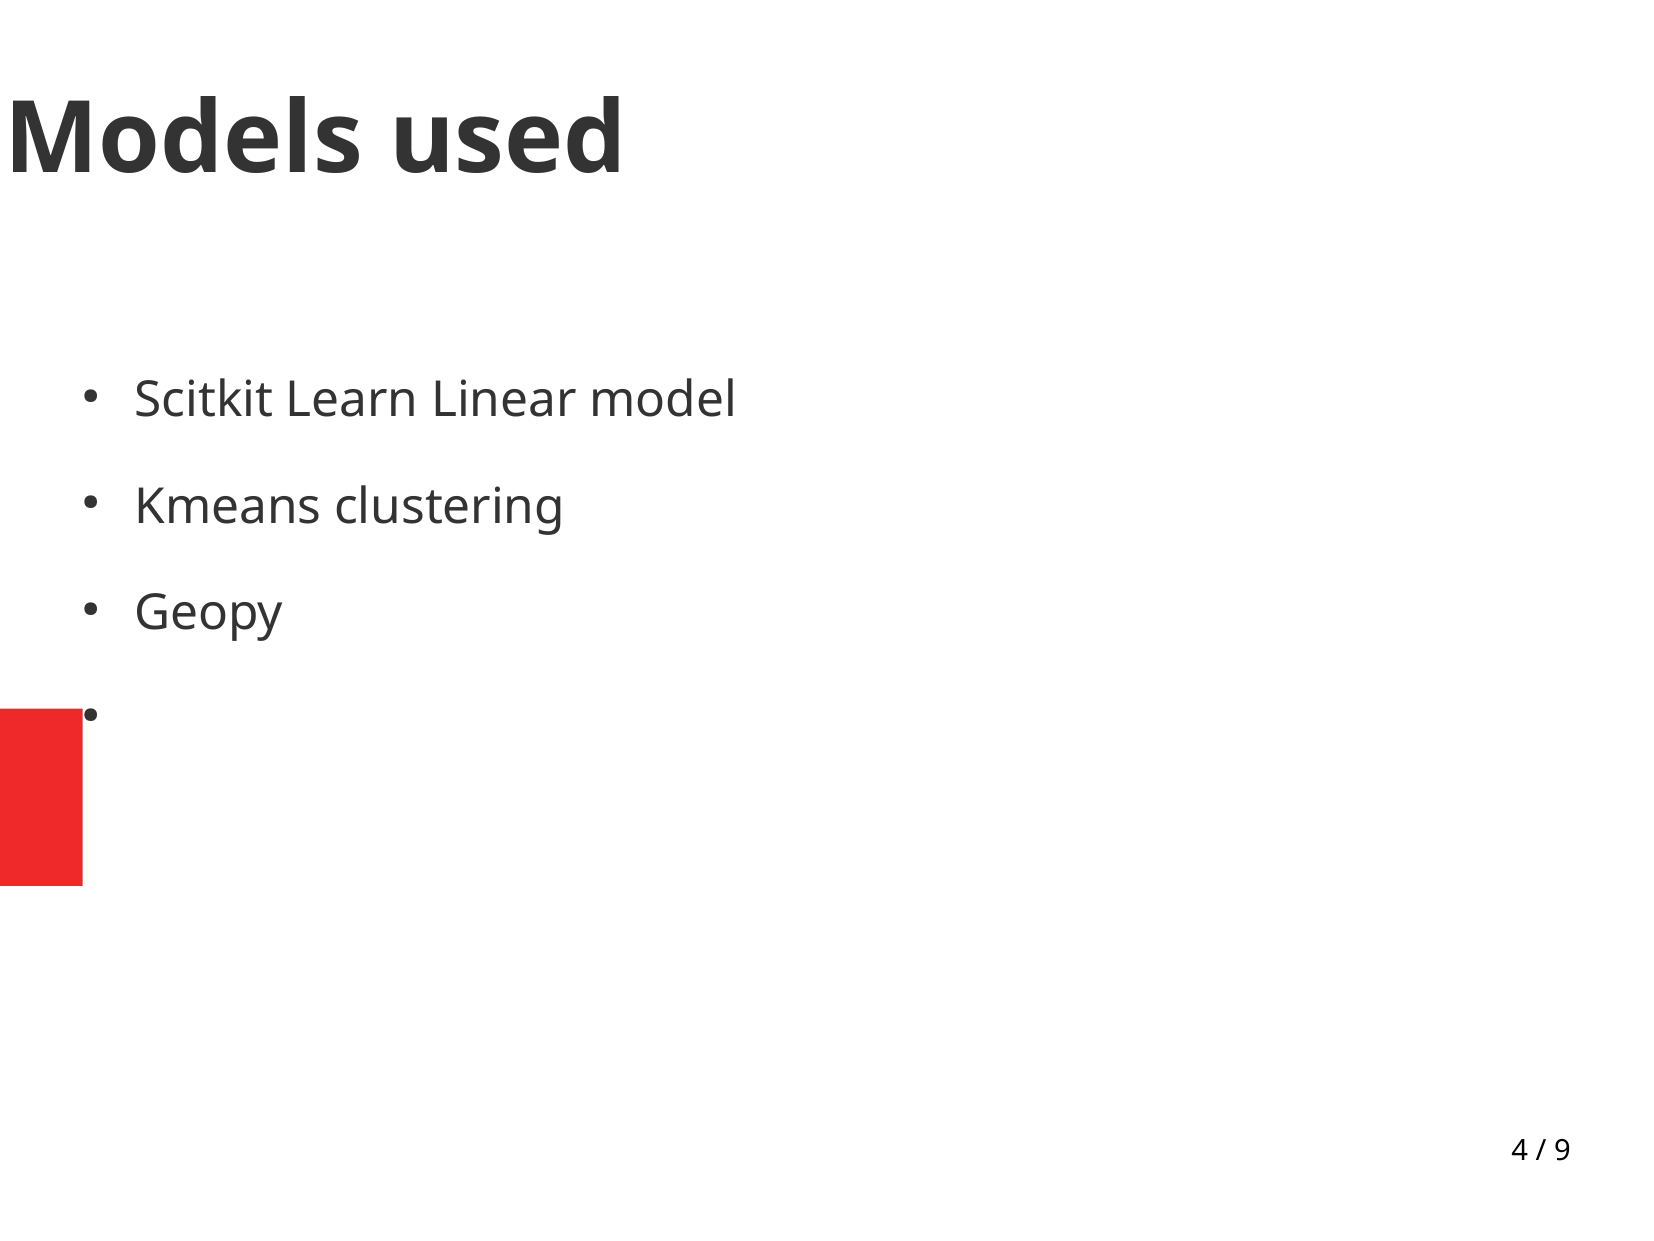

# Models used
Scitkit Learn Linear model
Kmeans clustering
Geopy
4